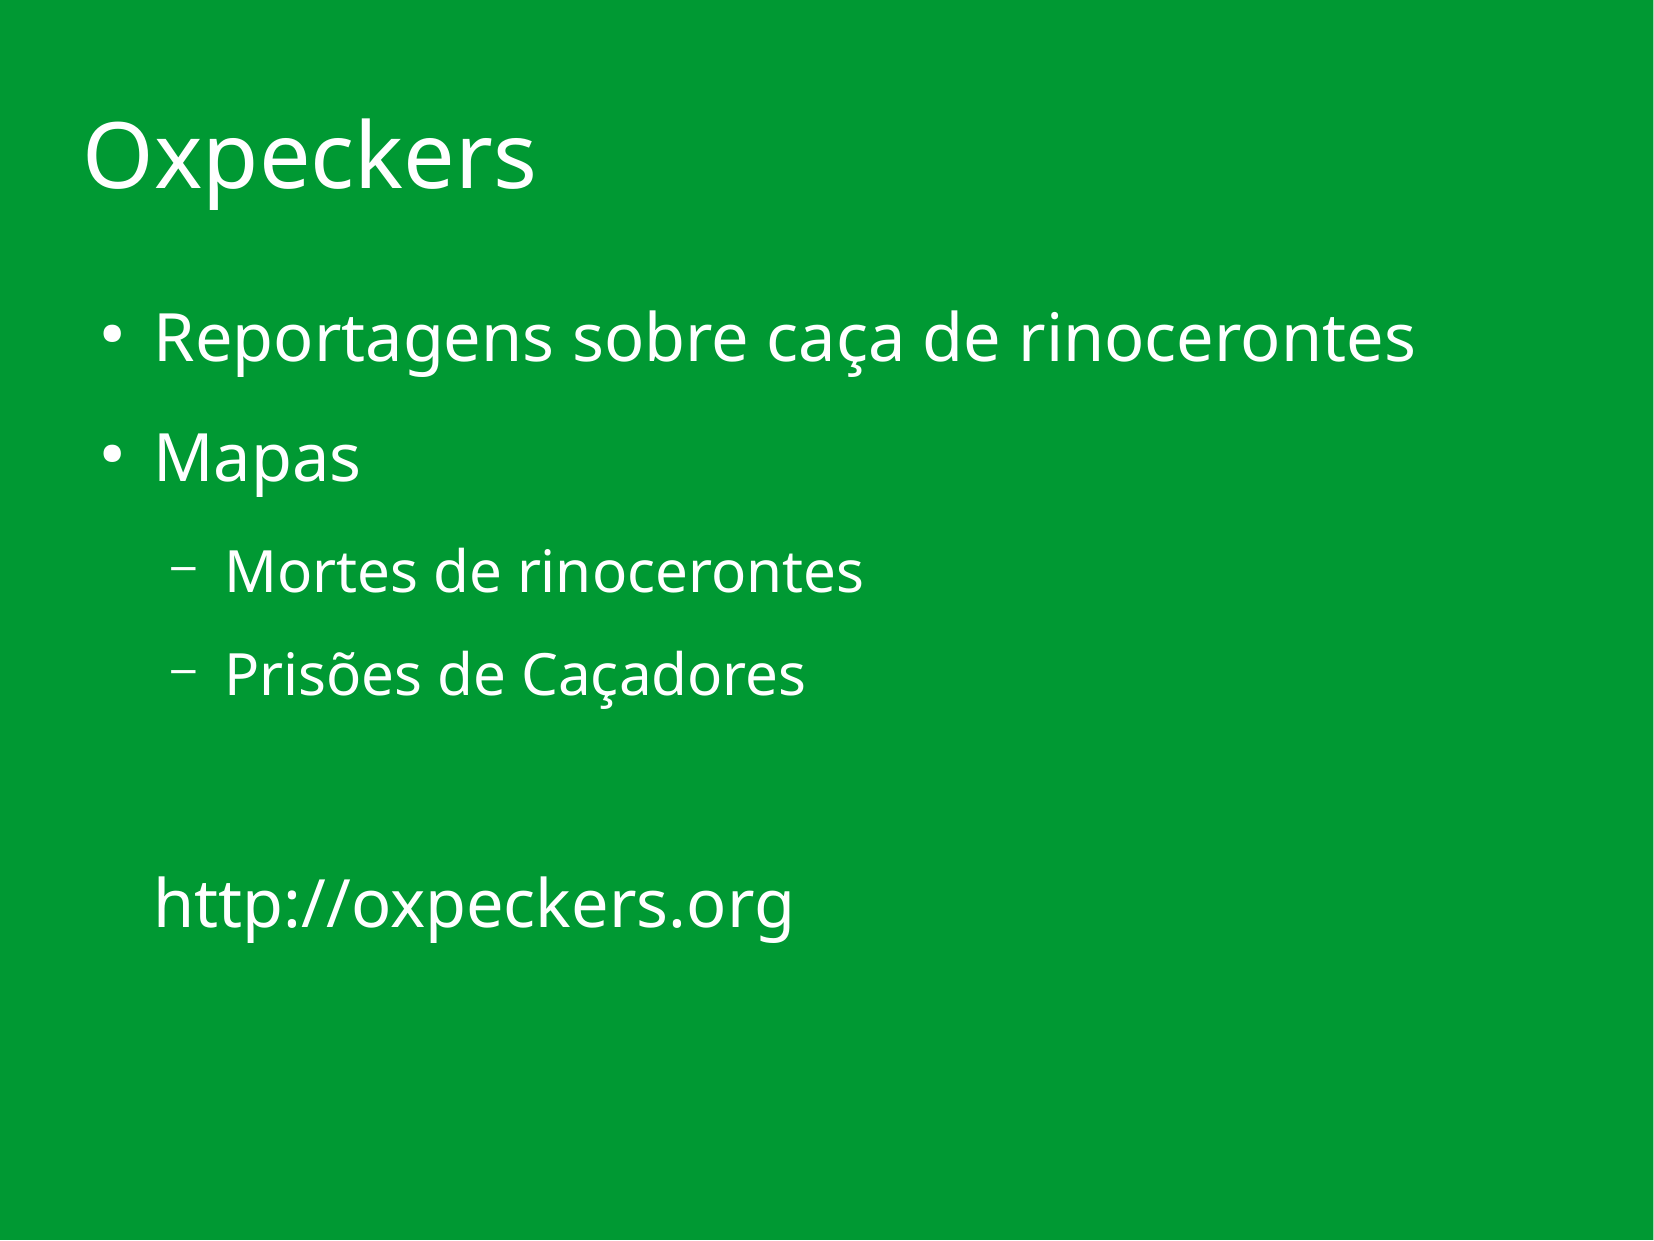

# Oxpeckers
Reportagens sobre caça de rinocerontes
Mapas
Mortes de rinocerontes
Prisões de Caçadores
http://oxpeckers.org